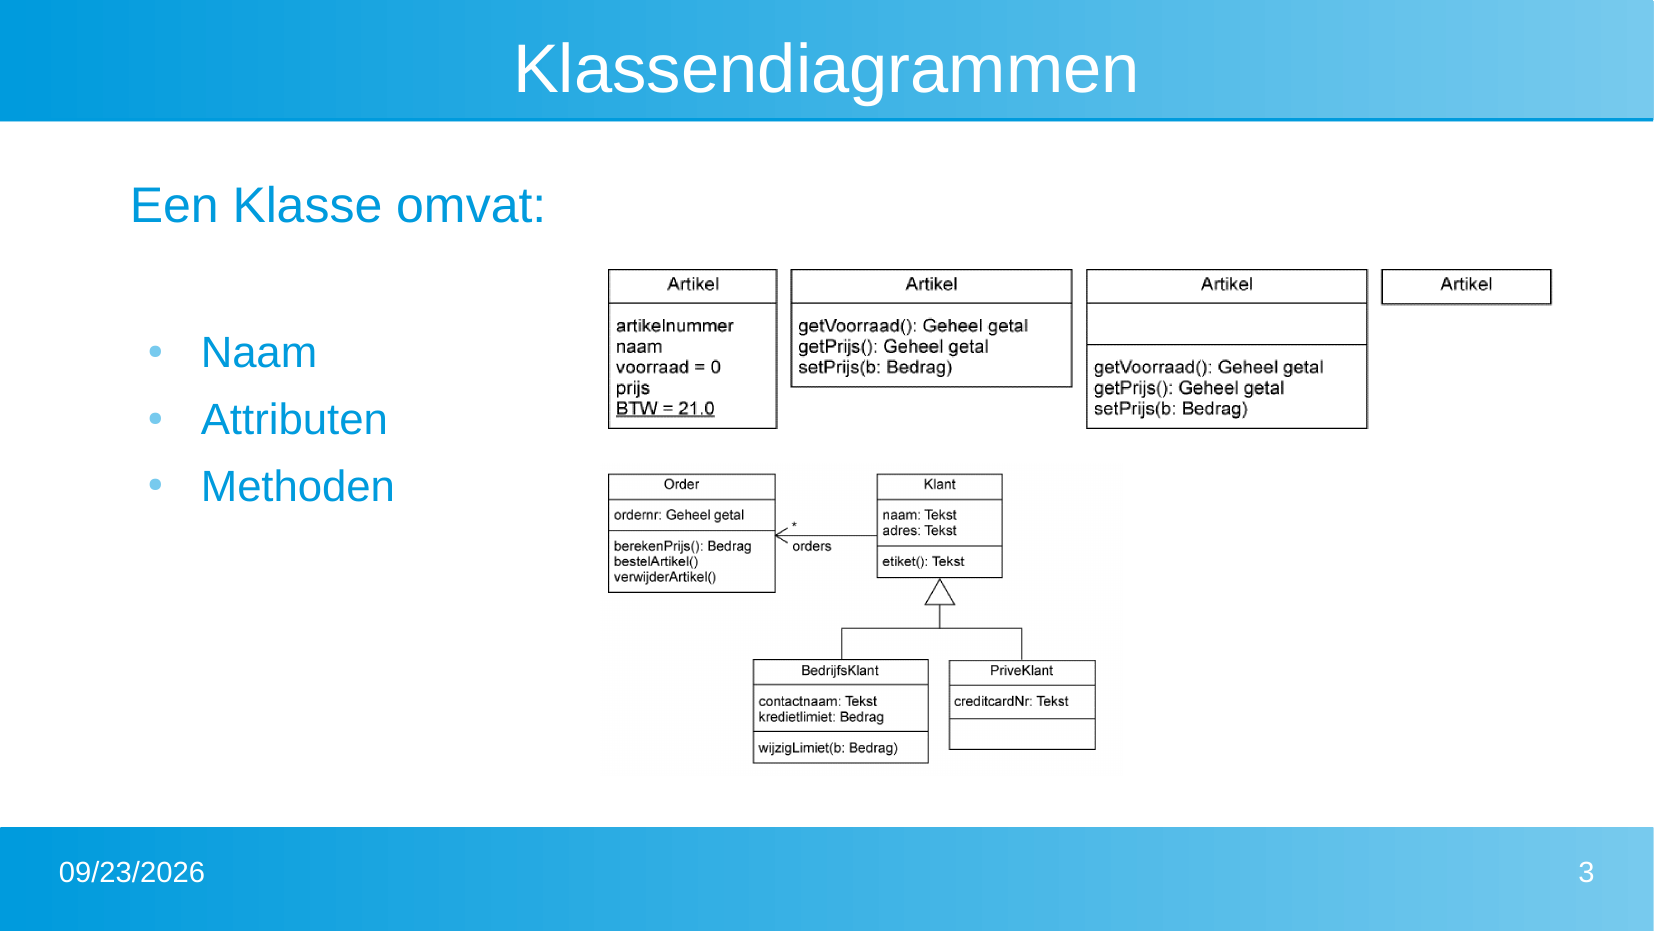

# Klassendiagrammen
Een Klasse omvat:
Naam
Attributen
Methoden
3